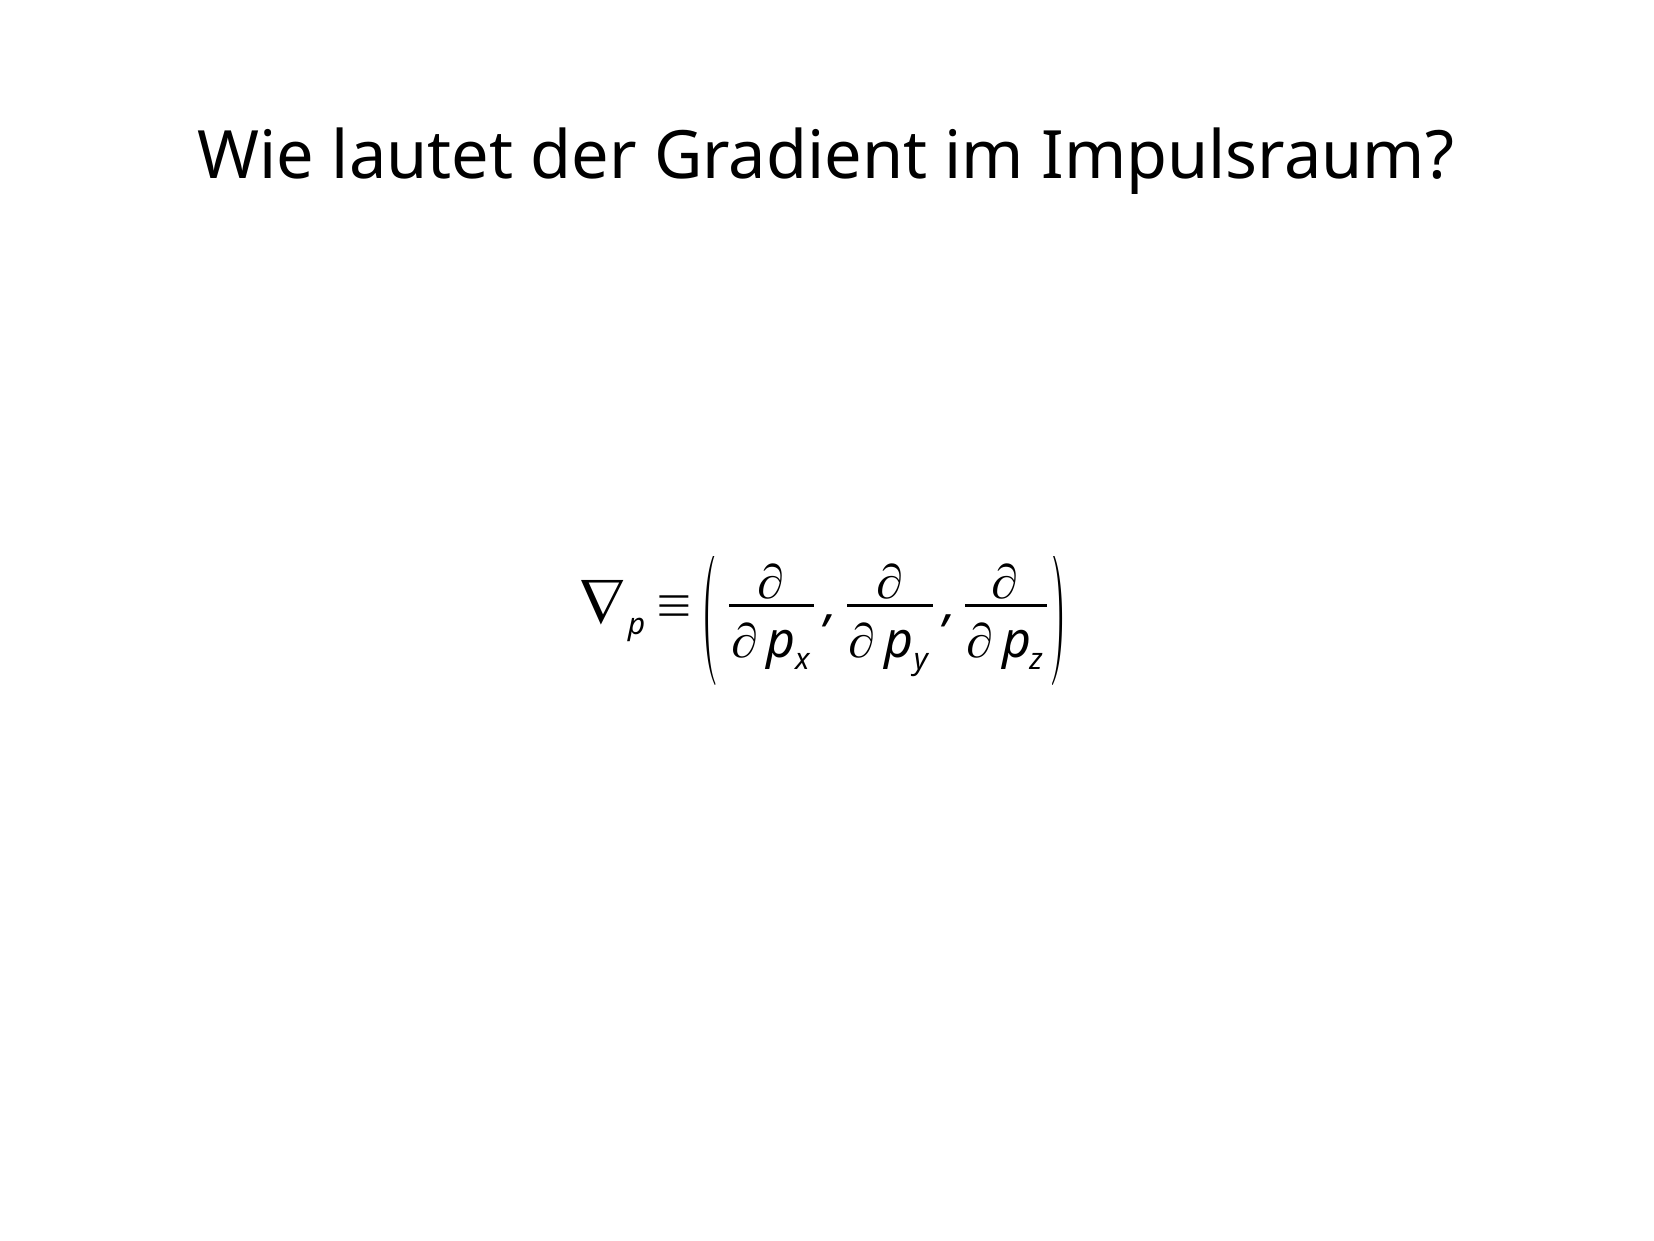

# Wie lautet der Gradient im Impulsraum?